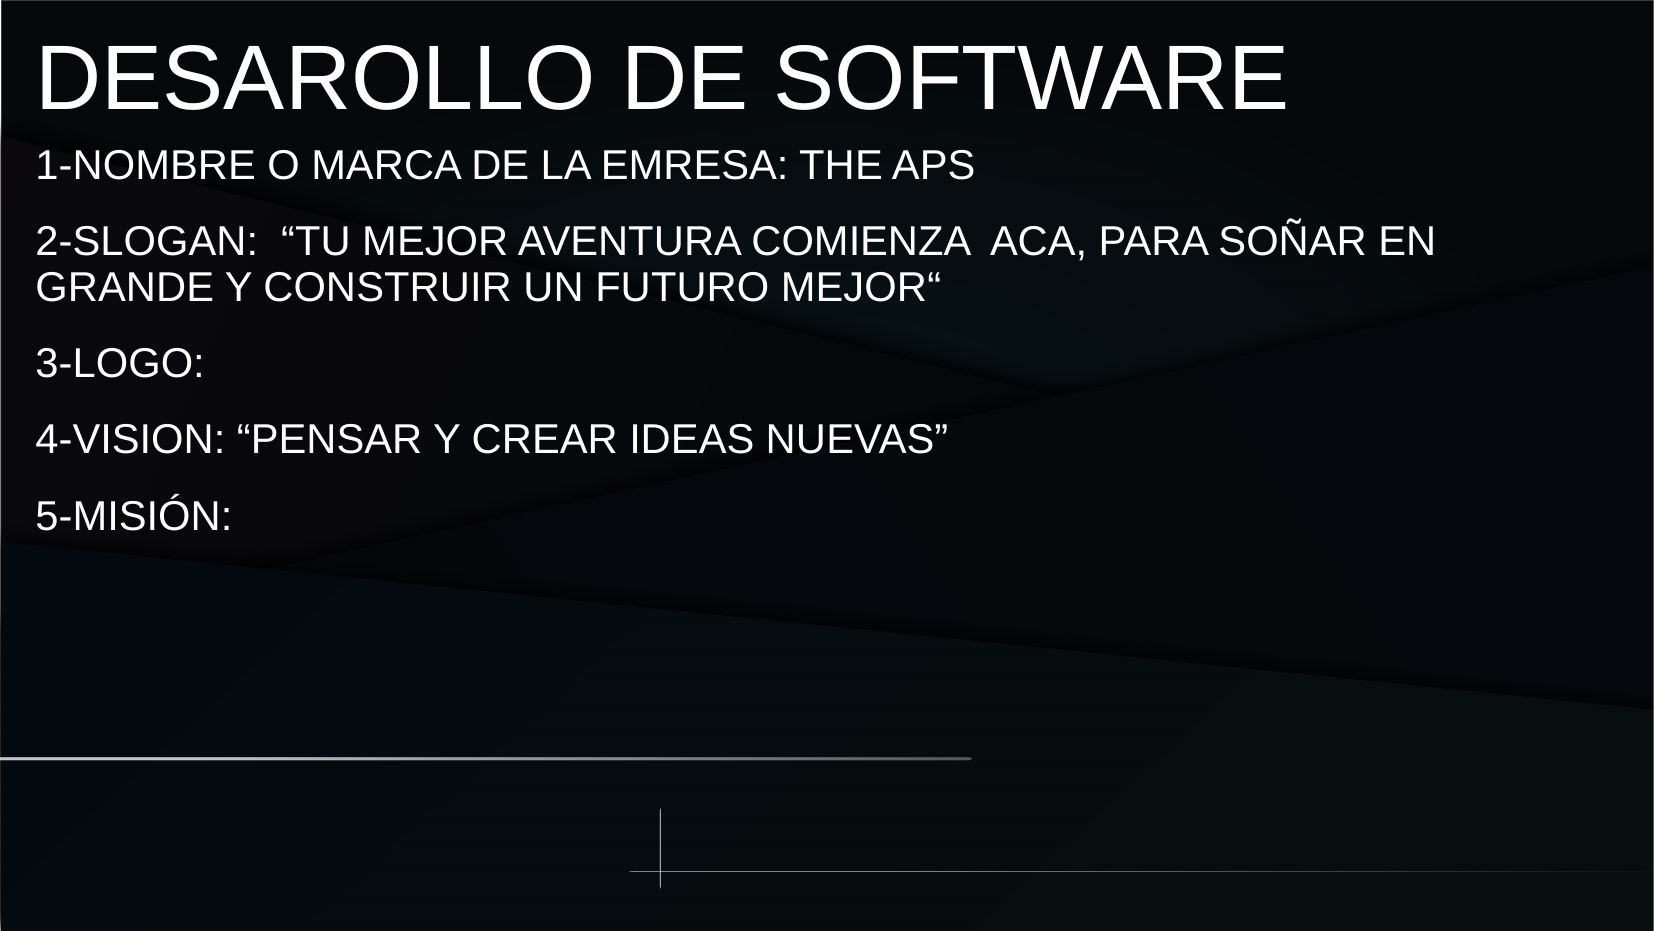

# DESAROLLO DE SOFTWARE
1-NOMBRE O MARCA DE LA EMRESA: THE APS
2-SLOGAN: “TU MEJOR AVENTURA COMIENZA ACA, PARA SOÑAR EN GRANDE Y CONSTRUIR UN FUTURO MEJOR“
3-LOGO:
4-VISION: “PENSAR Y CREAR IDEAS NUEVAS”
5-MISIÓN: